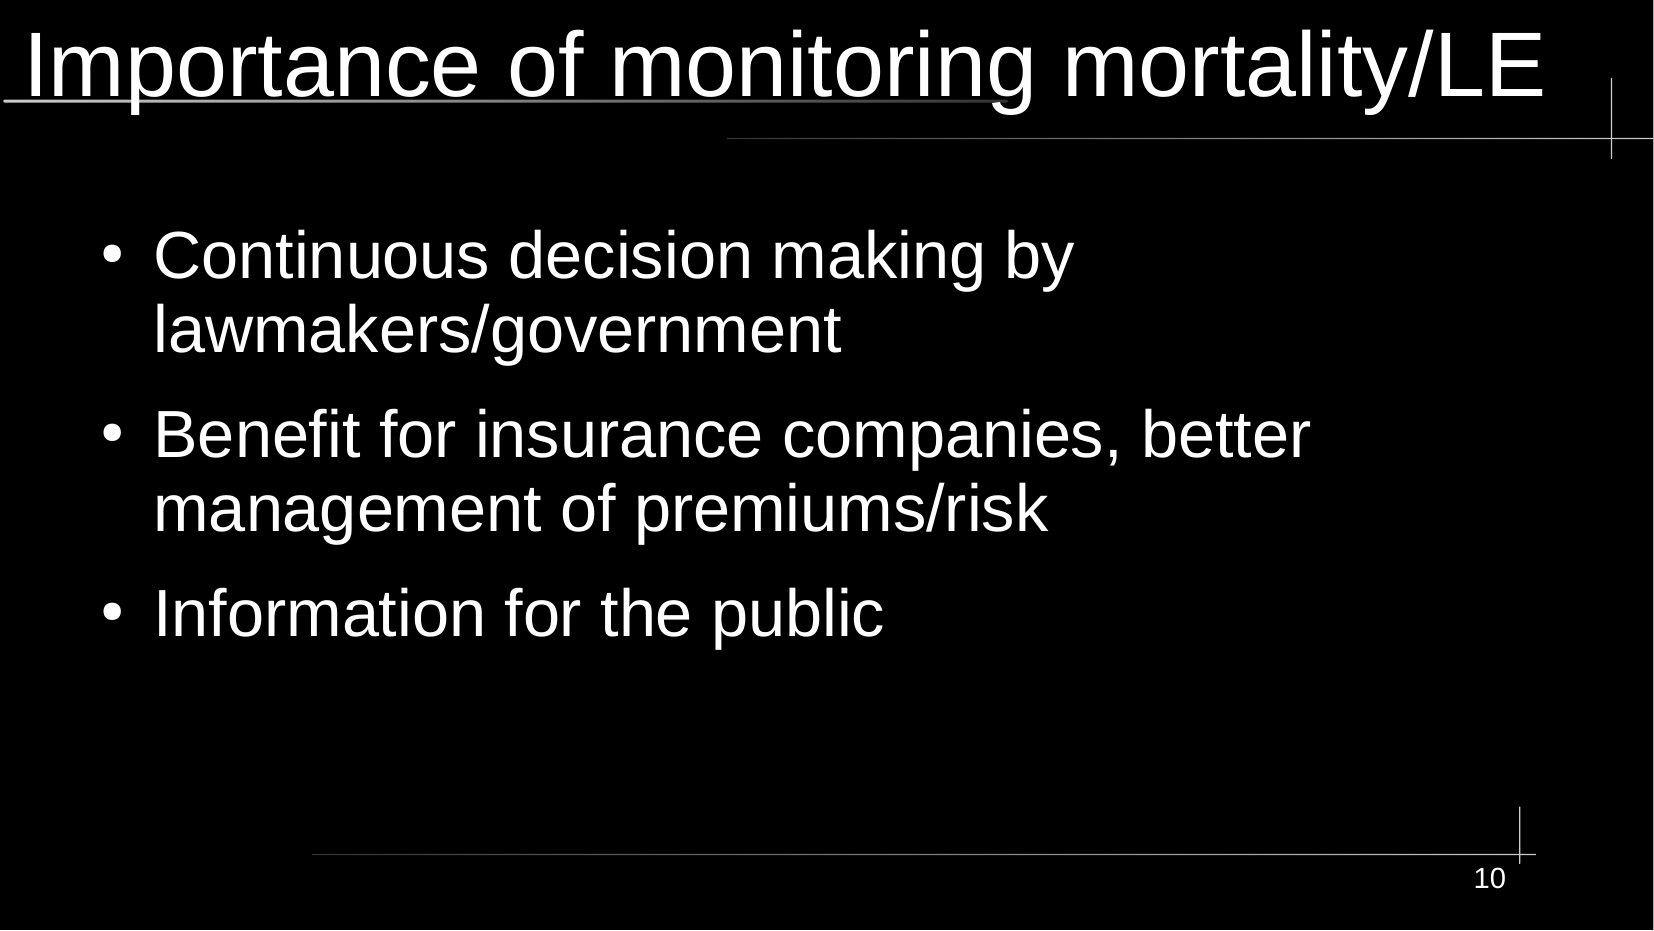

# Importance of monitoring mortality/LE
Continuous decision making by lawmakers/government
Benefit for insurance companies, better management of premiums/risk
Information for the public
10